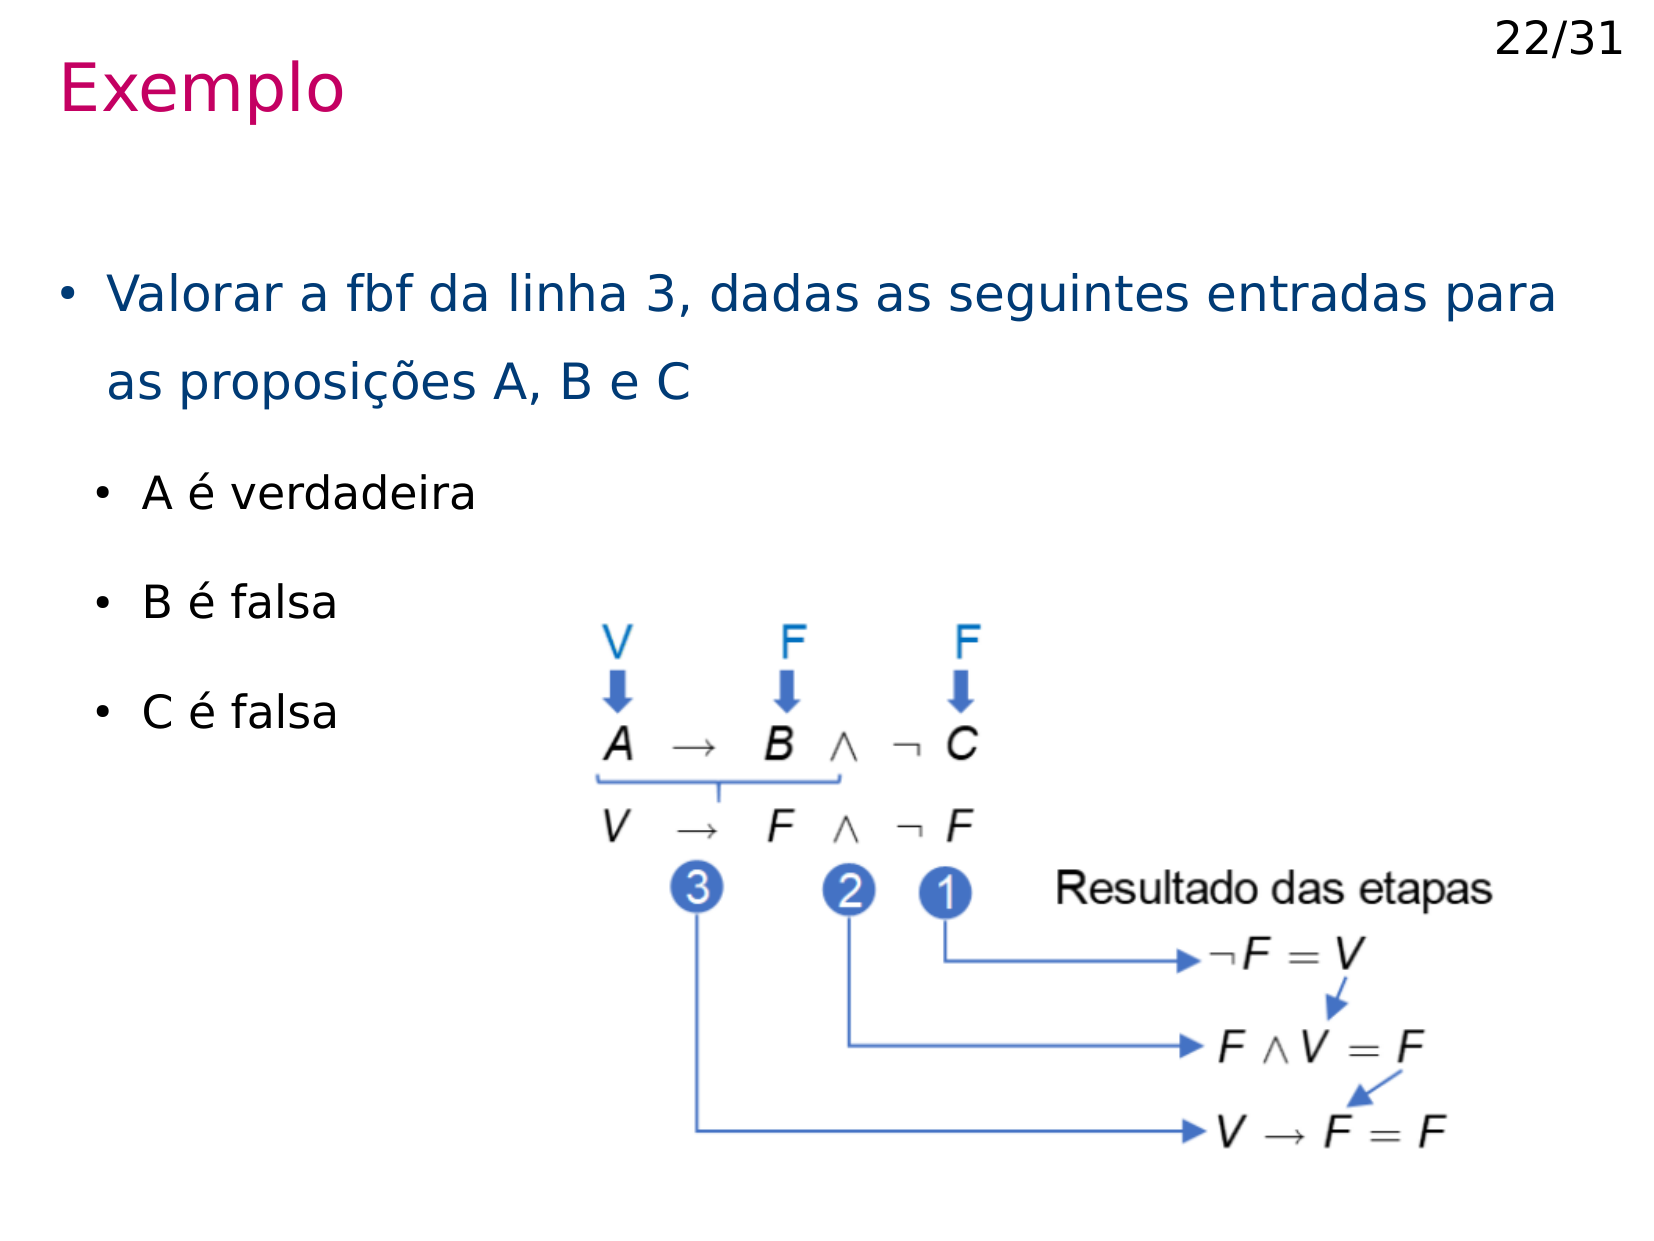

22
# Exemplo
Valorar a fbf da linha 3, dadas as seguintes entradas para as proposições A, B e C
A é verdadeira
B é falsa
C é falsa